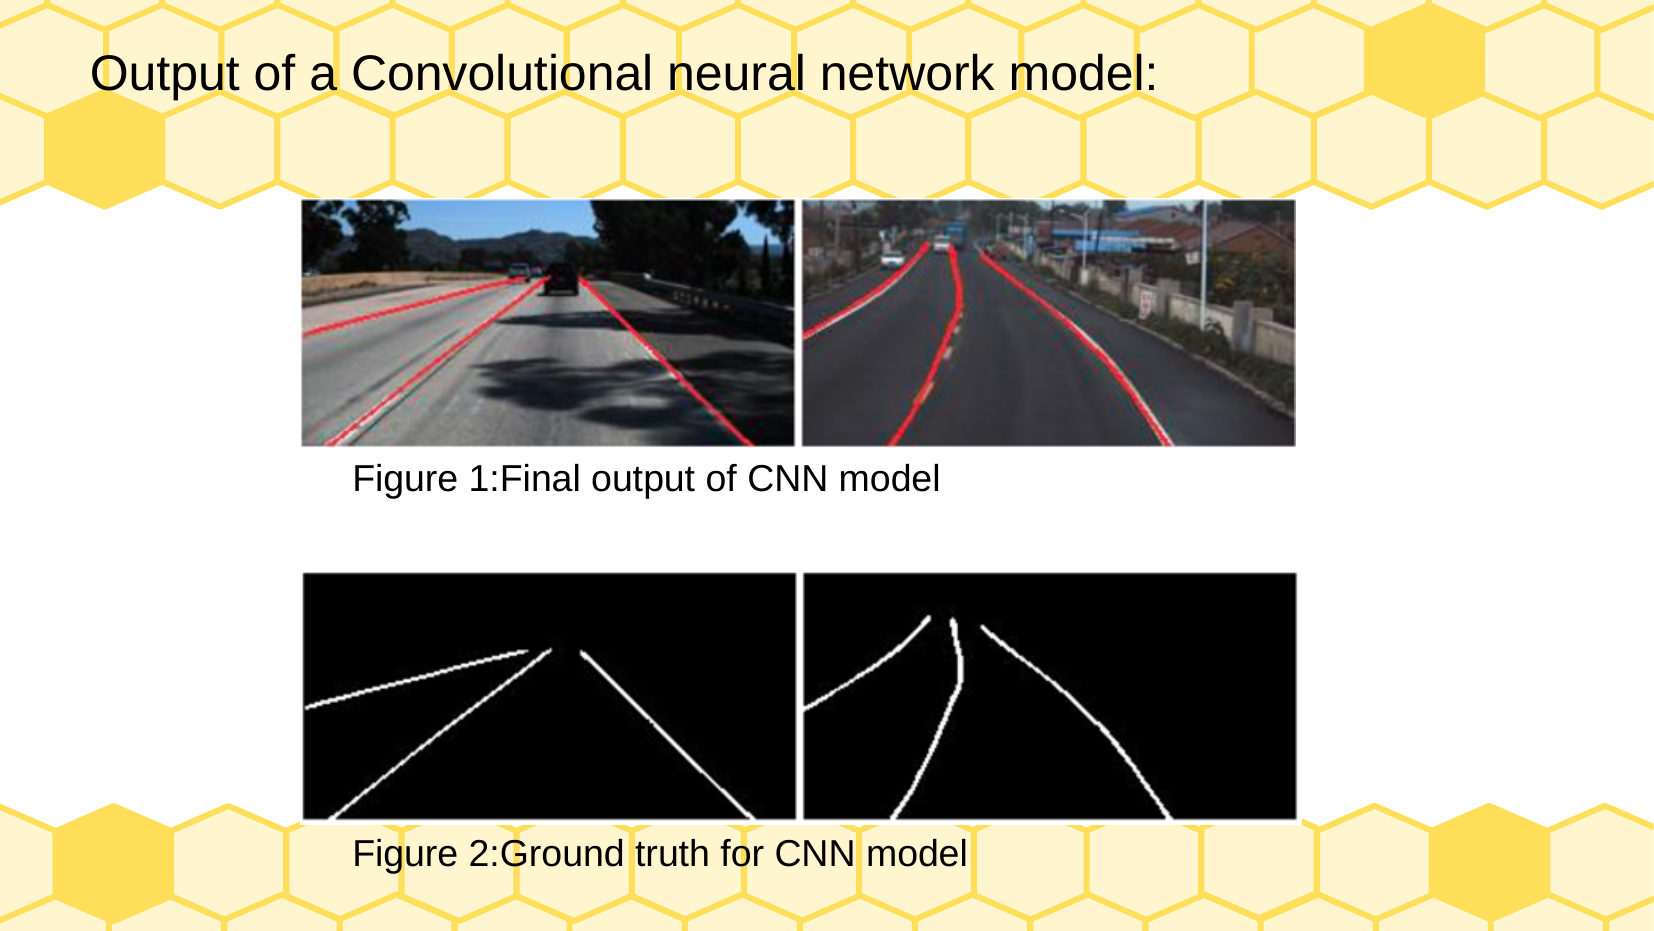

Output of a Convolutional neural network model:
Figure 1:Final output of CNN model
Figure 2:Ground truth for CNN model